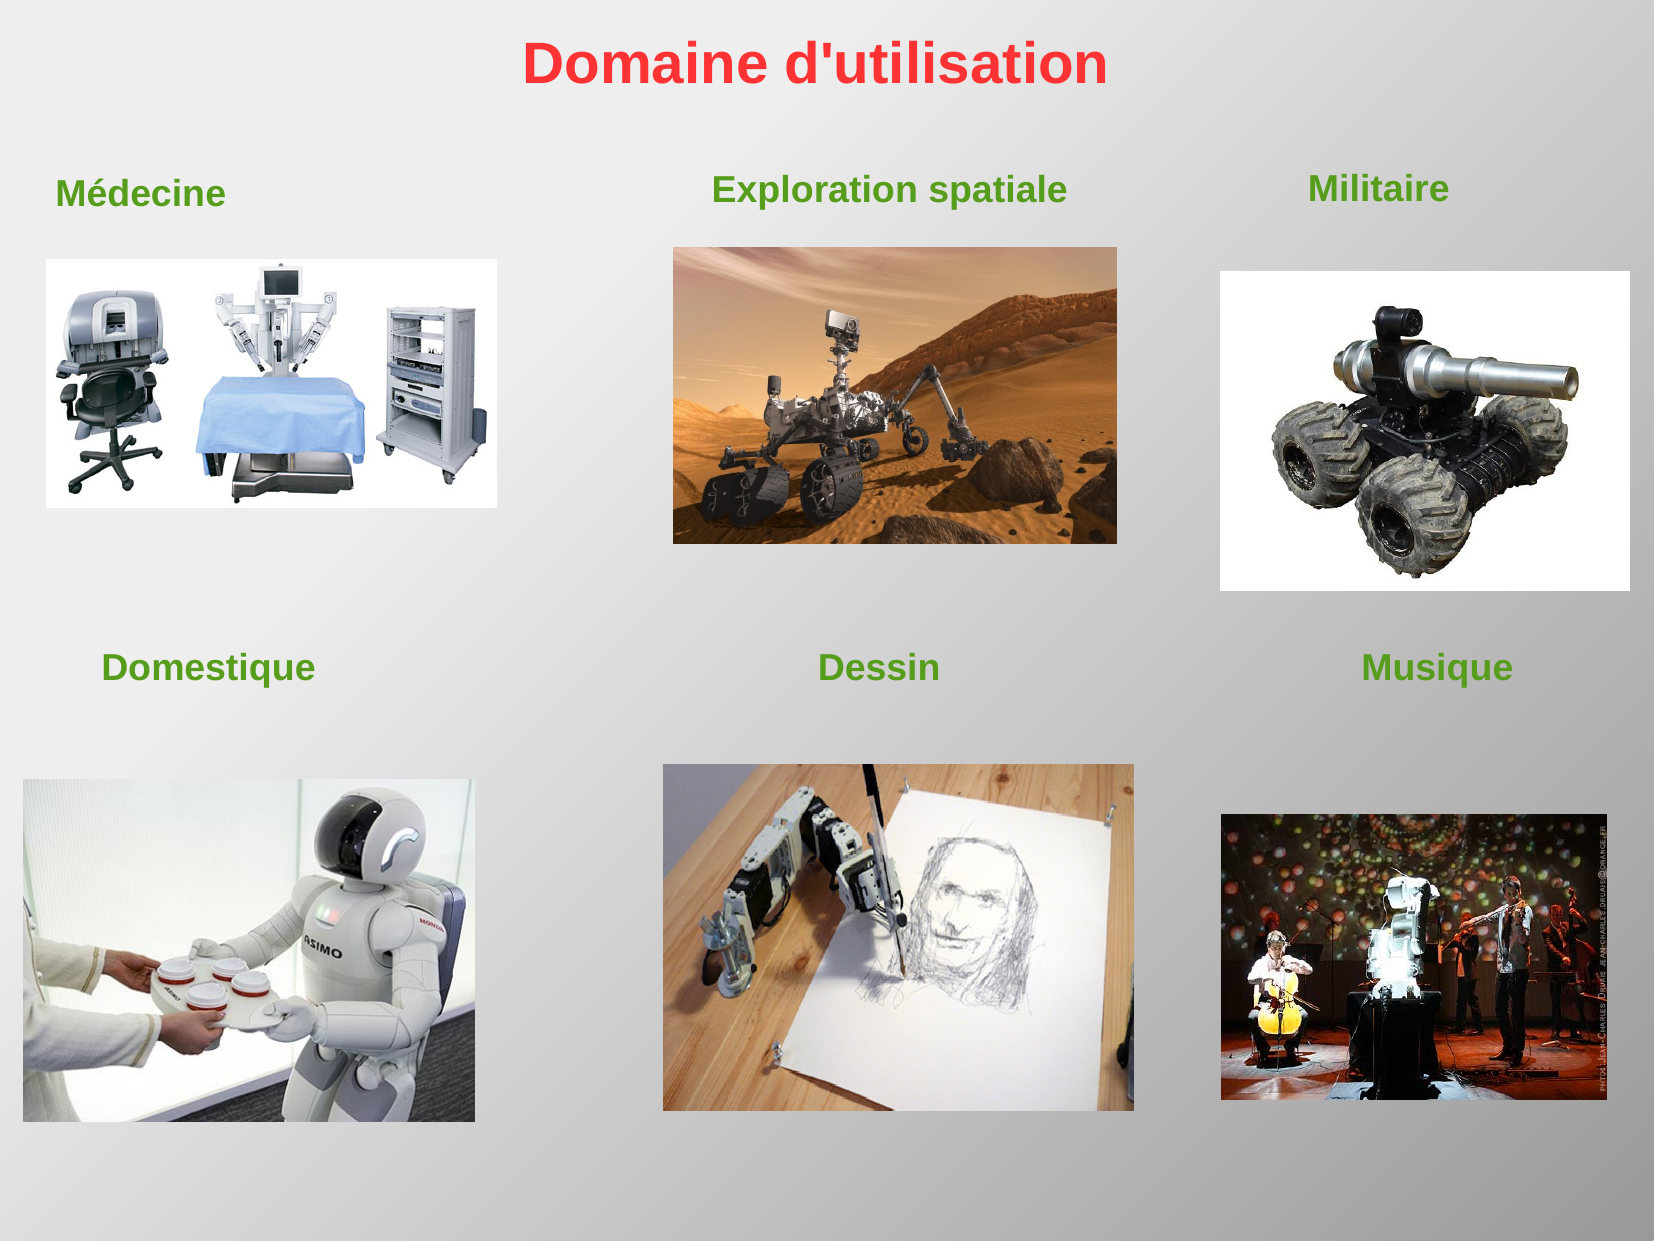

Domaine d'utilisation
Militaire
Exploration spatiale
Médecine
Domestique
Dessin
Musique